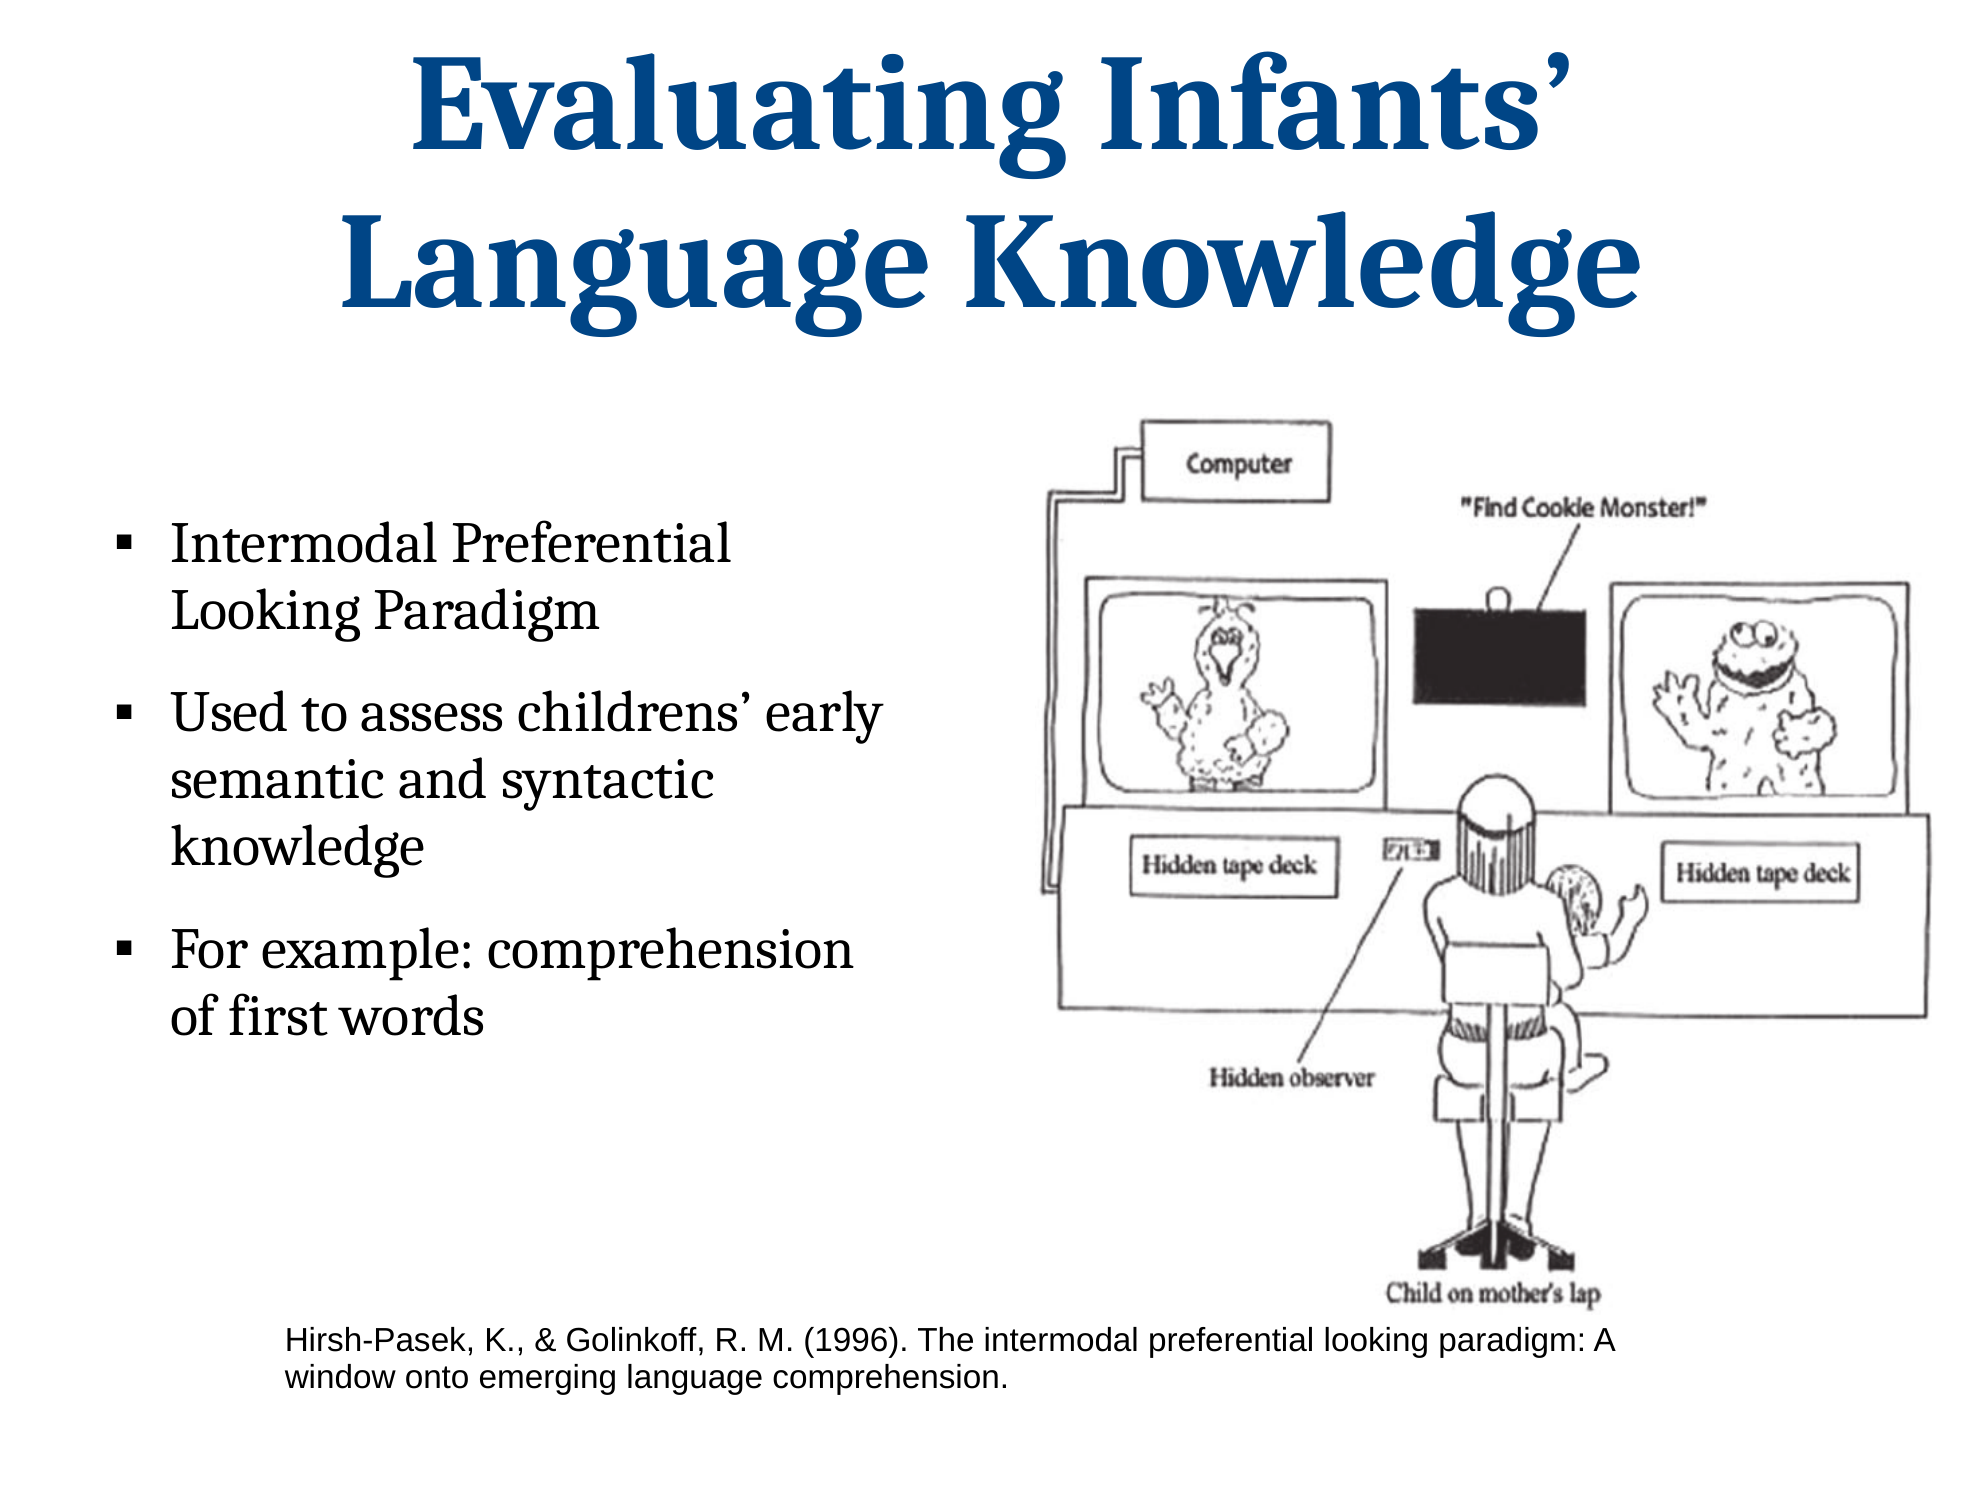

# Evaluating Infants’ Language Knowledge
Intermodal Preferential Looking Paradigm
Used to assess childrens’ early semantic and syntactic knowledge
For example: comprehension of first words
Hirsh-Pasek, K., & Golinkoff, R. M. (1996). The intermodal preferential looking paradigm: A window onto emerging language comprehension.